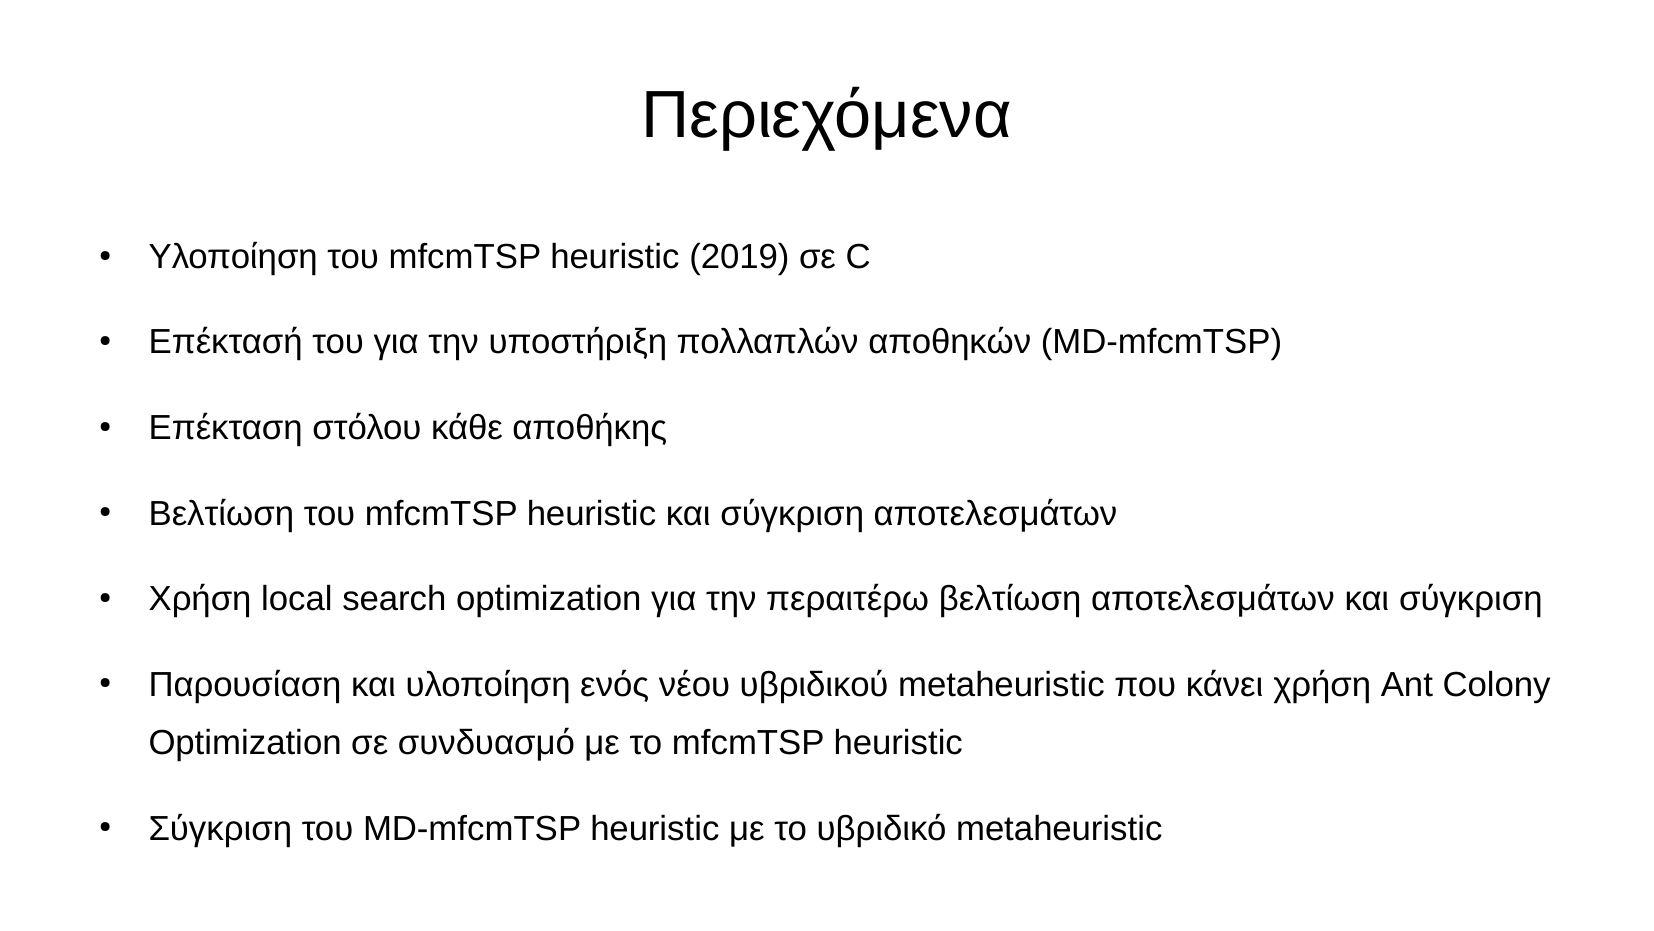

# Περιεχόμενα
Υλοποίηση του mfcmTSP heuristic (2019) σε C
Επέκτασή του για την υποστήριξη πολλαπλών αποθηκών (MD-mfcmTSP)
Επέκταση στόλου κάθε αποθήκης
Βελτίωση του mfcmTSP heuristic και σύγκριση αποτελεσμάτων
Χρήση local search optimization για την περαιτέρω βελτίωση αποτελεσμάτων και σύγκριση
Παρουσίαση και υλοποίηση ενός νέου υβριδικού metaheuristic που κάνει χρήση Ant Colony Optimization σε συνδυασμό με το mfcmTSP heuristic
Σύγκριση του MD-mfcmTSP heuristic με το υβριδικό metaheuristic